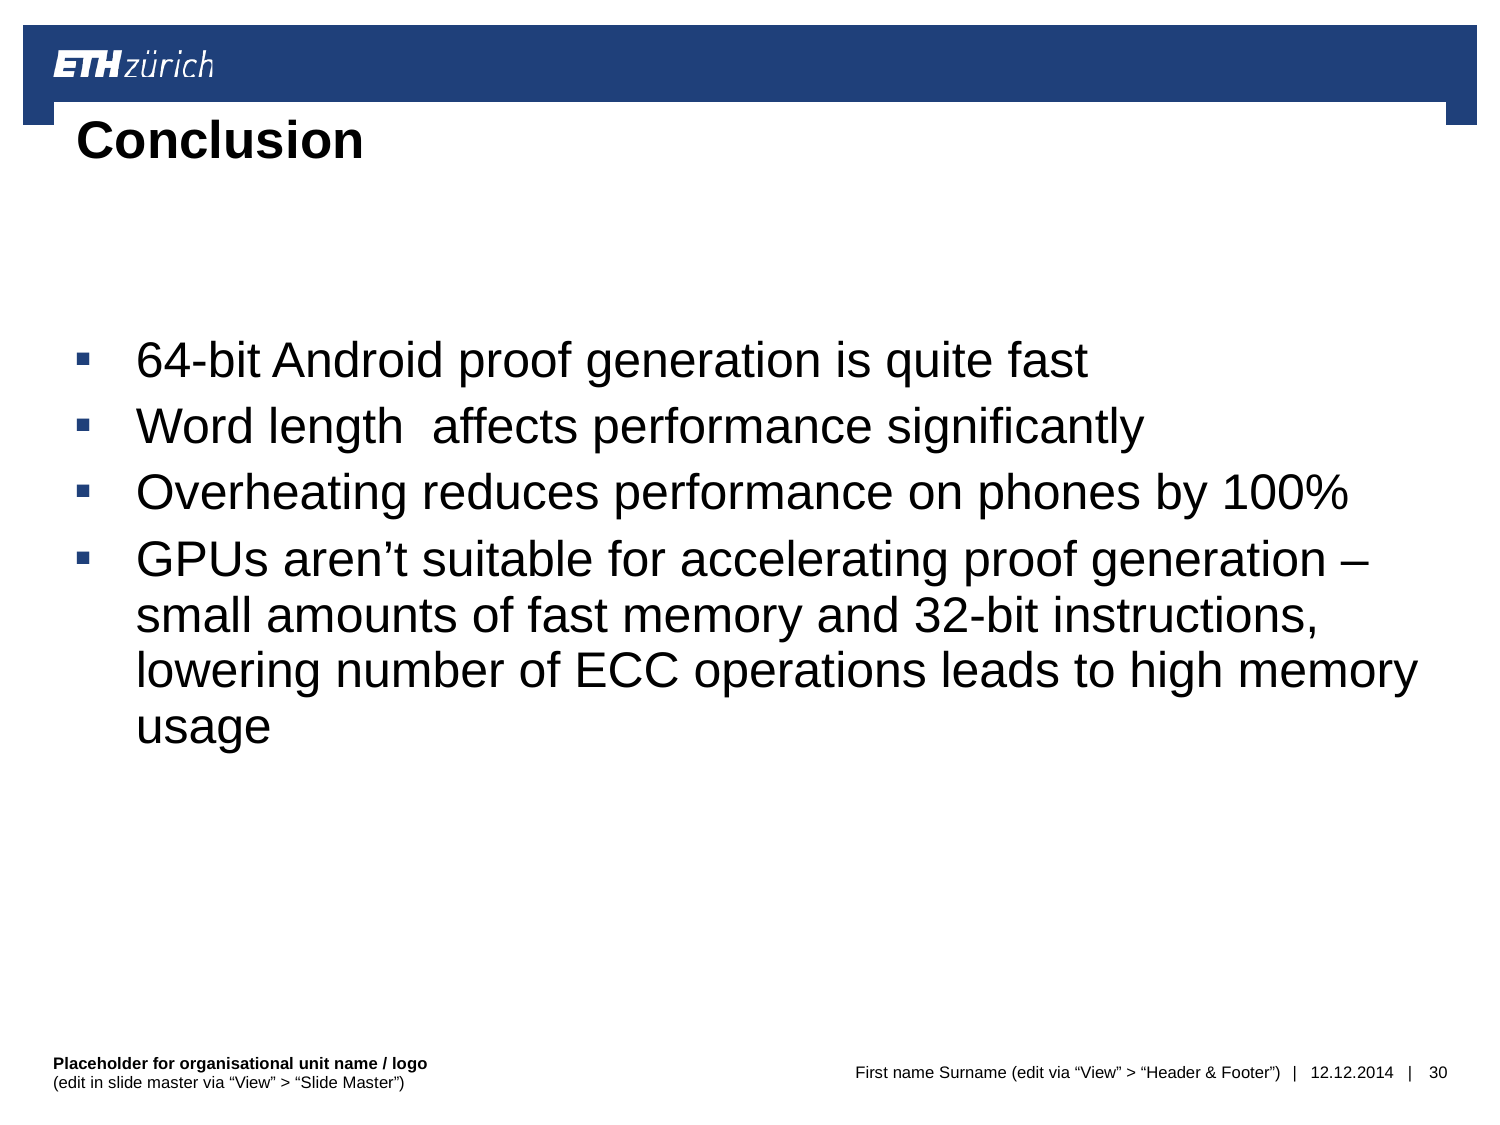

# Conclusion
64-bit Android proof generation is quite fast
Word length affects performance significantly
Overheating reduces performance on phones by 100%
GPUs aren’t suitable for accelerating proof generation – small amounts of fast memory and 32-bit instructions, lowering number of ECC operations leads to high memory usage
First name Surname (edit via “View” > “Header & Footer”)
12.12.2014
30